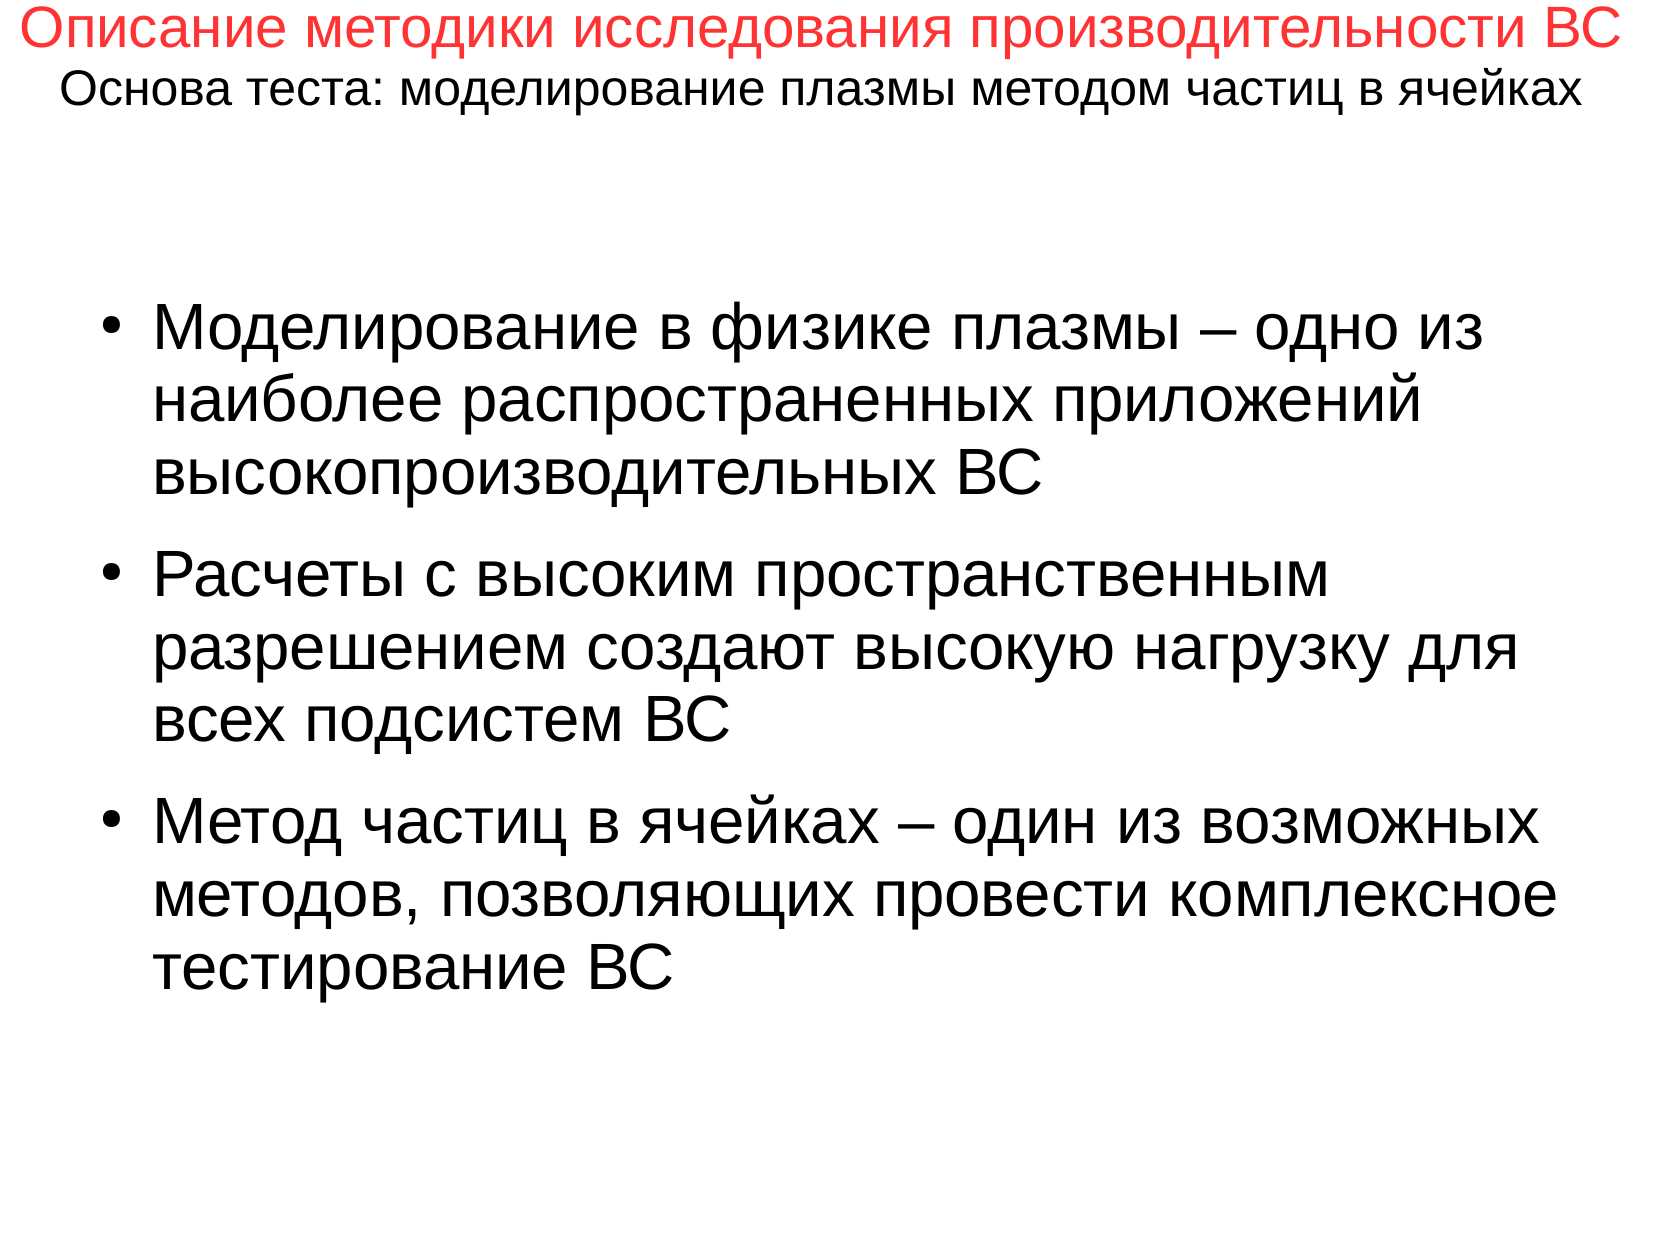

# Описание методики исследования производительности ВС Основа теста: моделирование плазмы методом частиц в ячейках
Моделирование в физике плазмы – одно из наиболее распространенных приложений высокопроизводительных ВС
Расчеты с высоким пространственным разрешением создают высокую нагрузку для всех подсистем ВС
Метод частиц в ячейках – один из возможных методов, позволяющих провести комплексное тестирование ВС